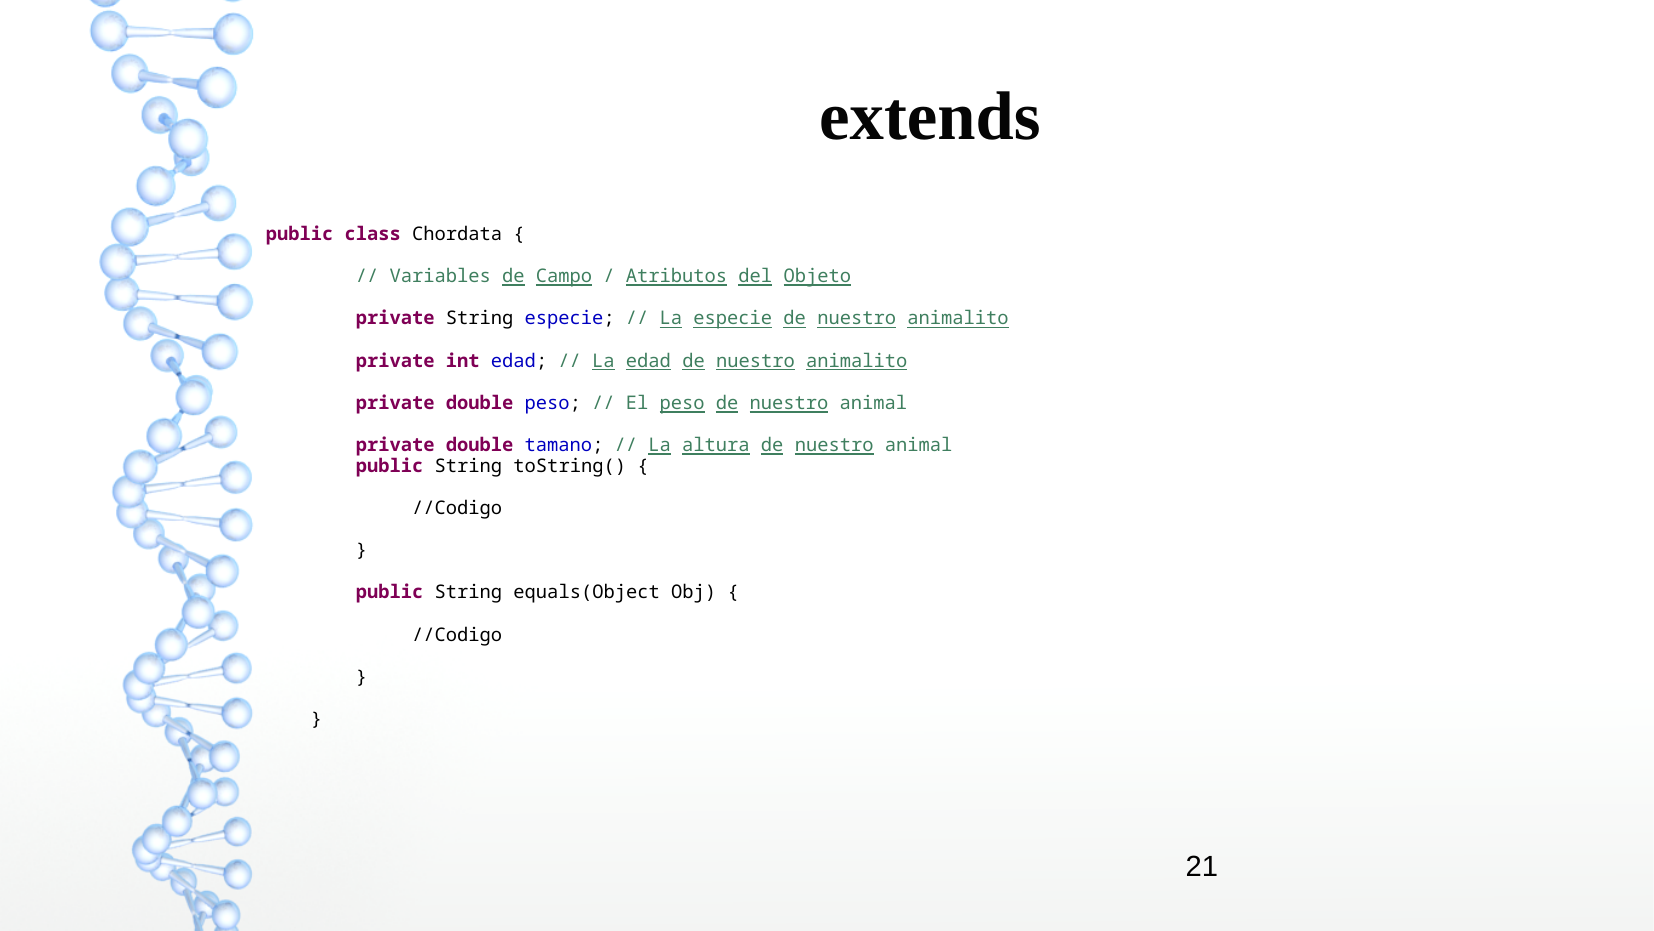

# extends
public class Chordata {
 // Variables de Campo / Atributos del Objeto
 private String especie; // La especie de nuestro animalito
 private int edad; // La edad de nuestro animalito
 private double peso; // El peso de nuestro animal
 private double tamano; // La altura de nuestro animal
 public String toString() {
 //Codigo
 }
 public String equals(Object Obj) {
 //Codigo
 }
 }
20